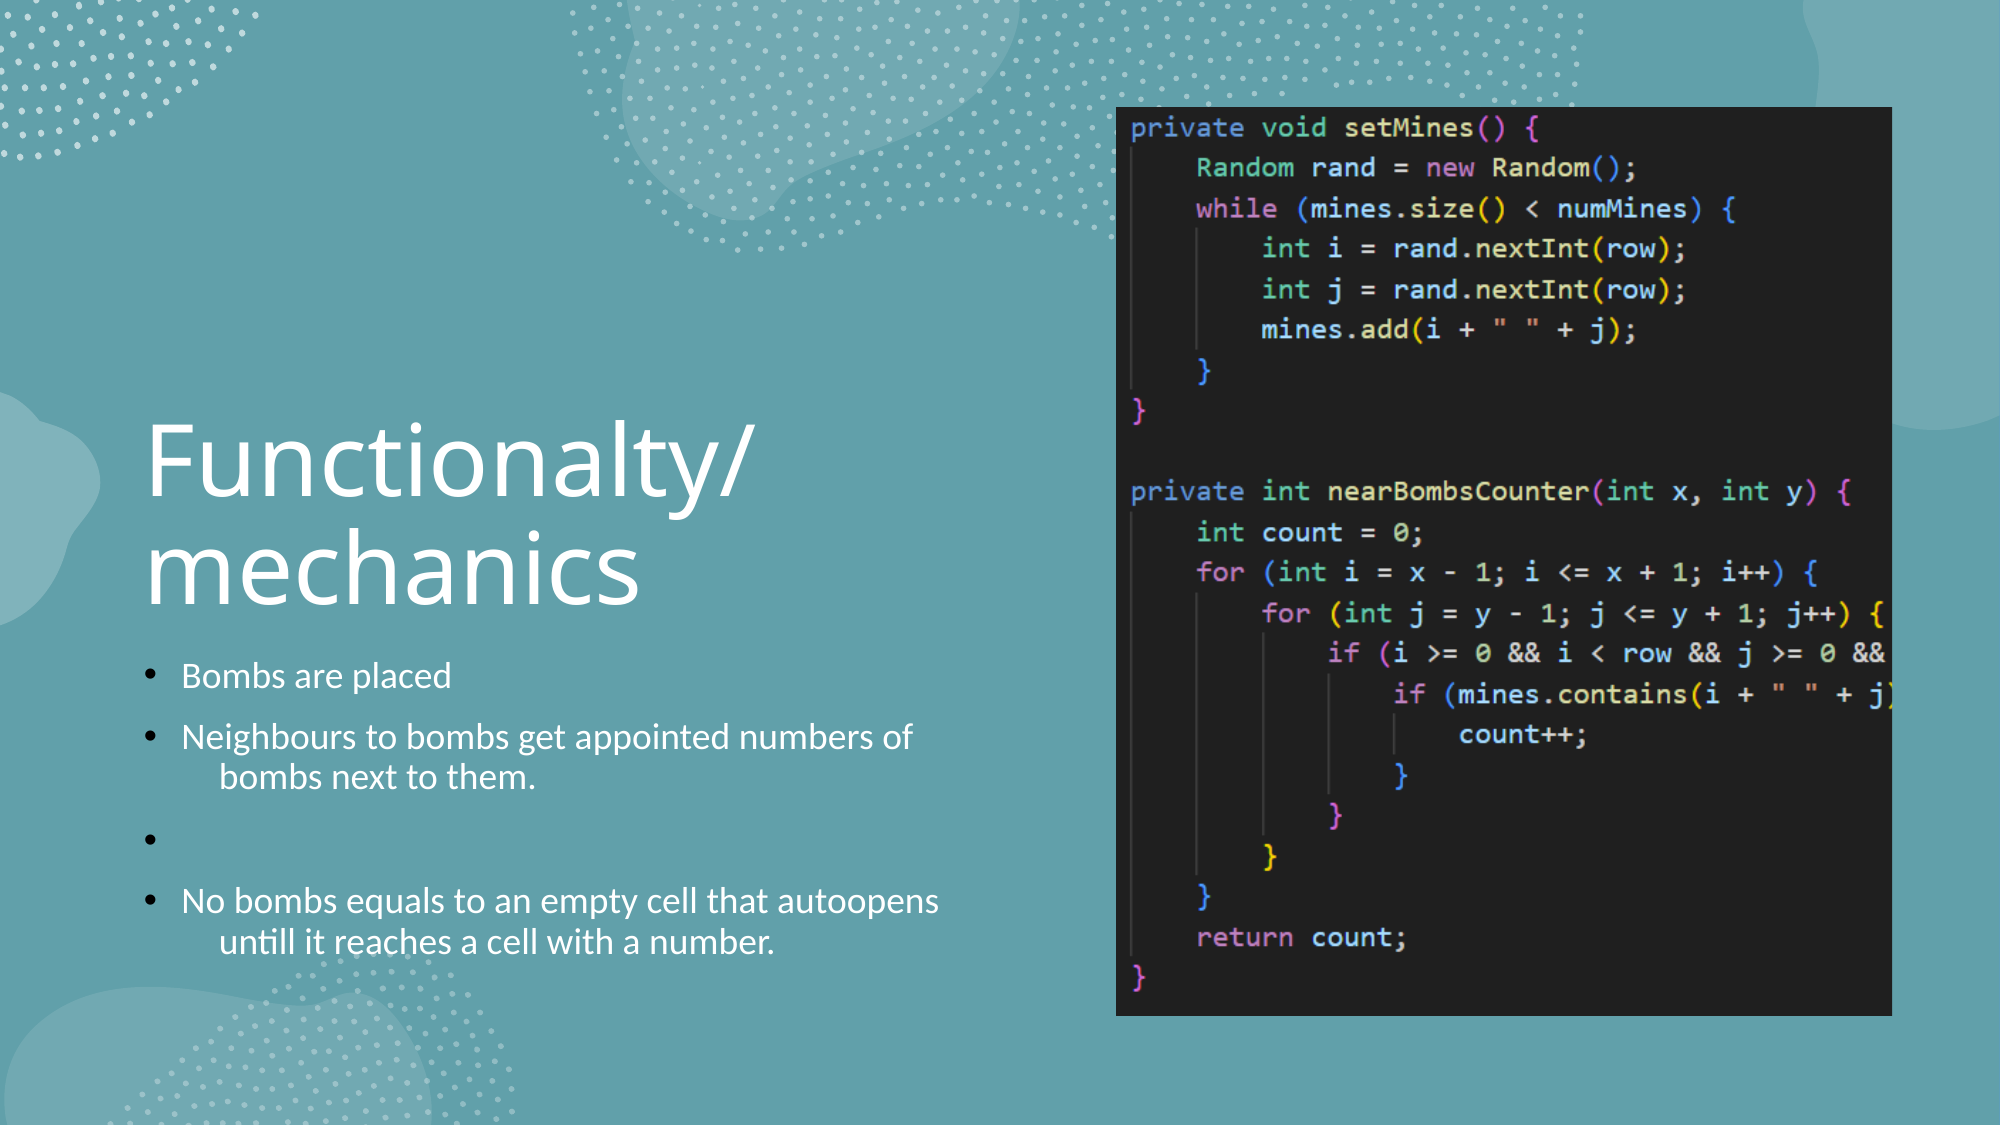

# Functionalty/ mechanics
Bombs are placed
Neighbours to bombs get appointed numbers of bombs next to them.
No bombs equals to an empty cell that autoopens untill it reaches a cell with a number.